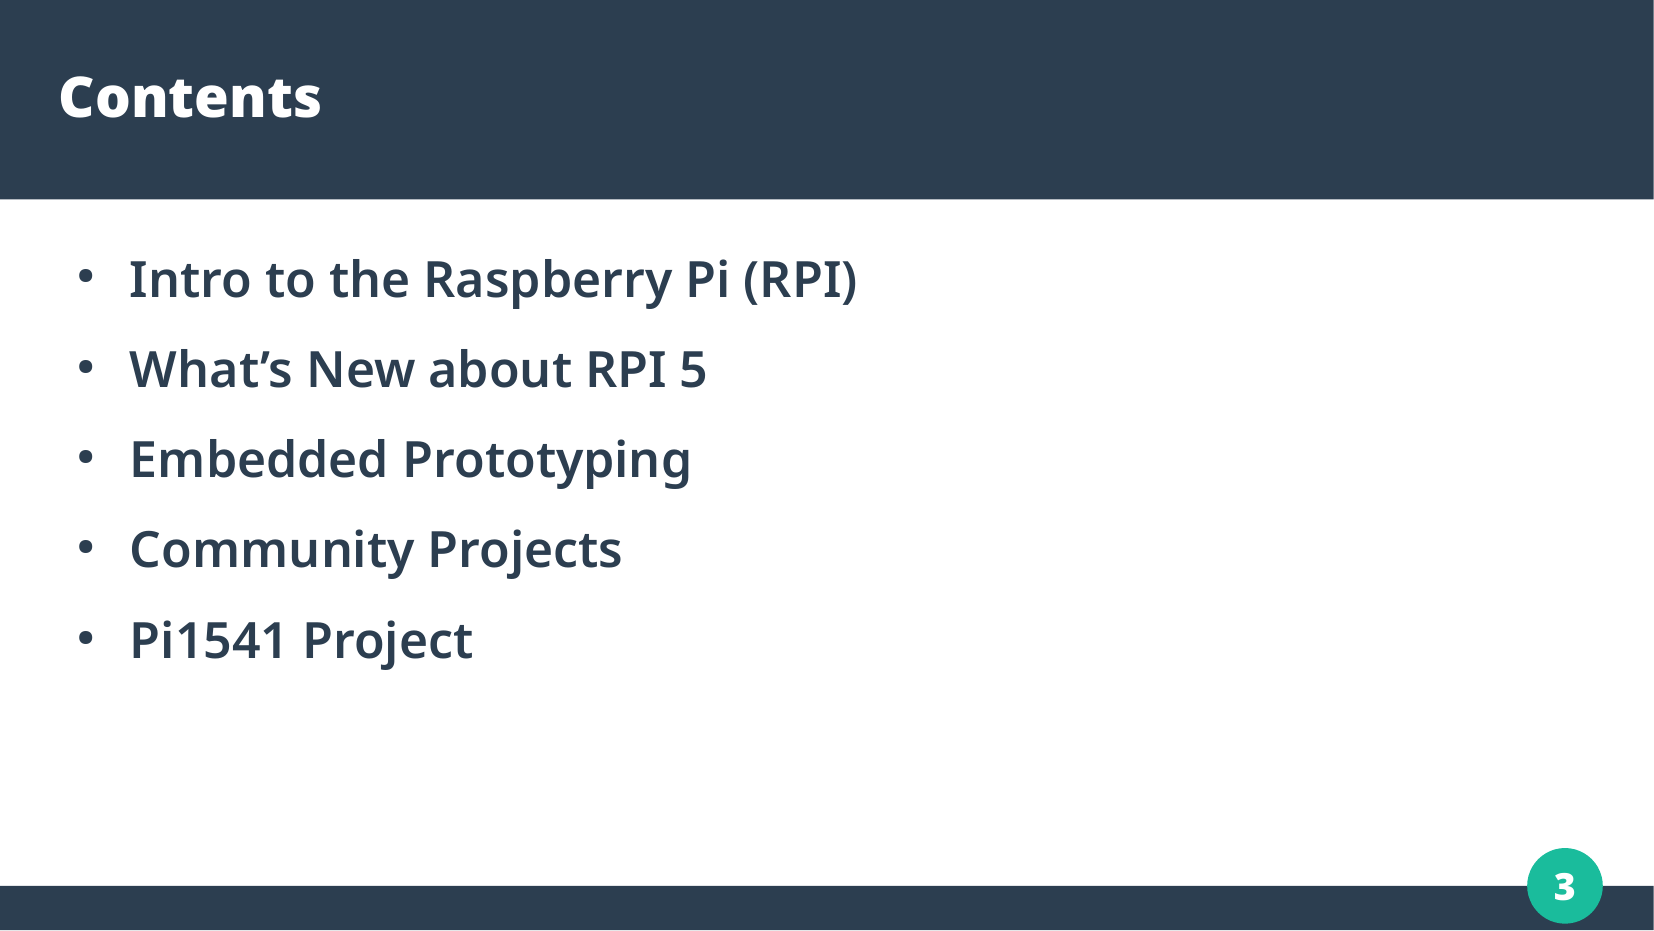

# Contents
Intro to the Raspberry Pi (RPI)
What’s New about RPI 5
Embedded Prototyping
Community Projects
Pi1541 Project